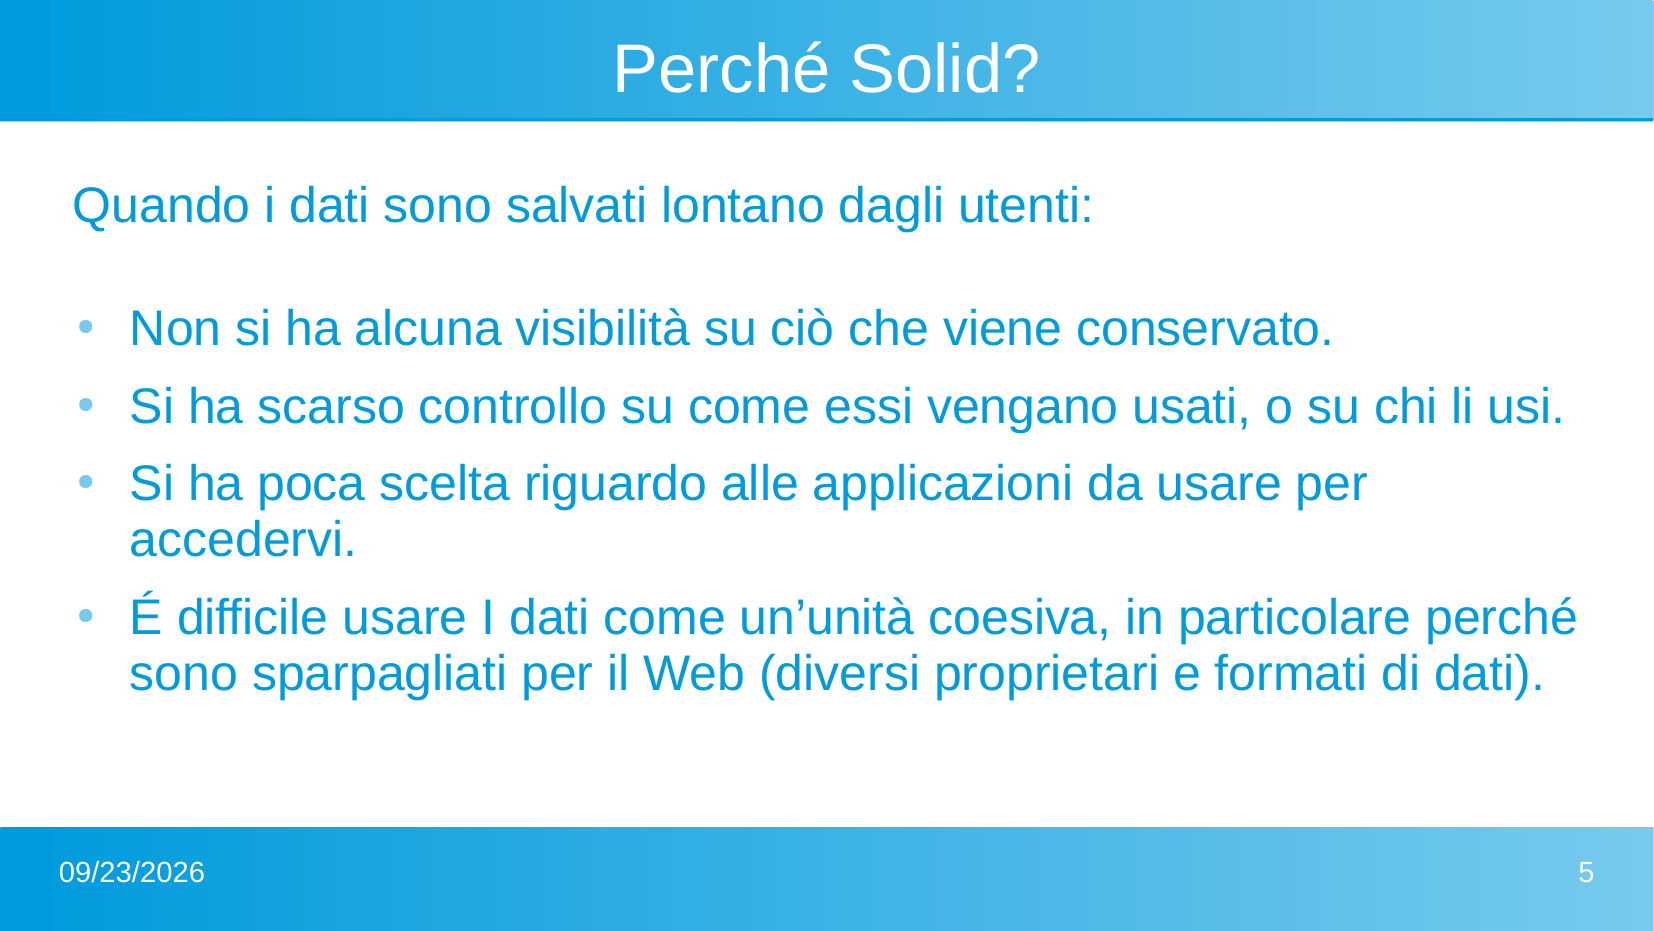

# Perché Solid?
Quando i dati sono salvati lontano dagli utenti:
Non si ha alcuna visibilità su ciò che viene conservato.
Si ha scarso controllo su come essi vengano usati, o su chi li usi.
Si ha poca scelta riguardo alle applicazioni da usare per accedervi.
É difficile usare I dati come un’unità coesiva, in particolare perché sono sparpagliati per il Web (diversi proprietari e formati di dati).
5